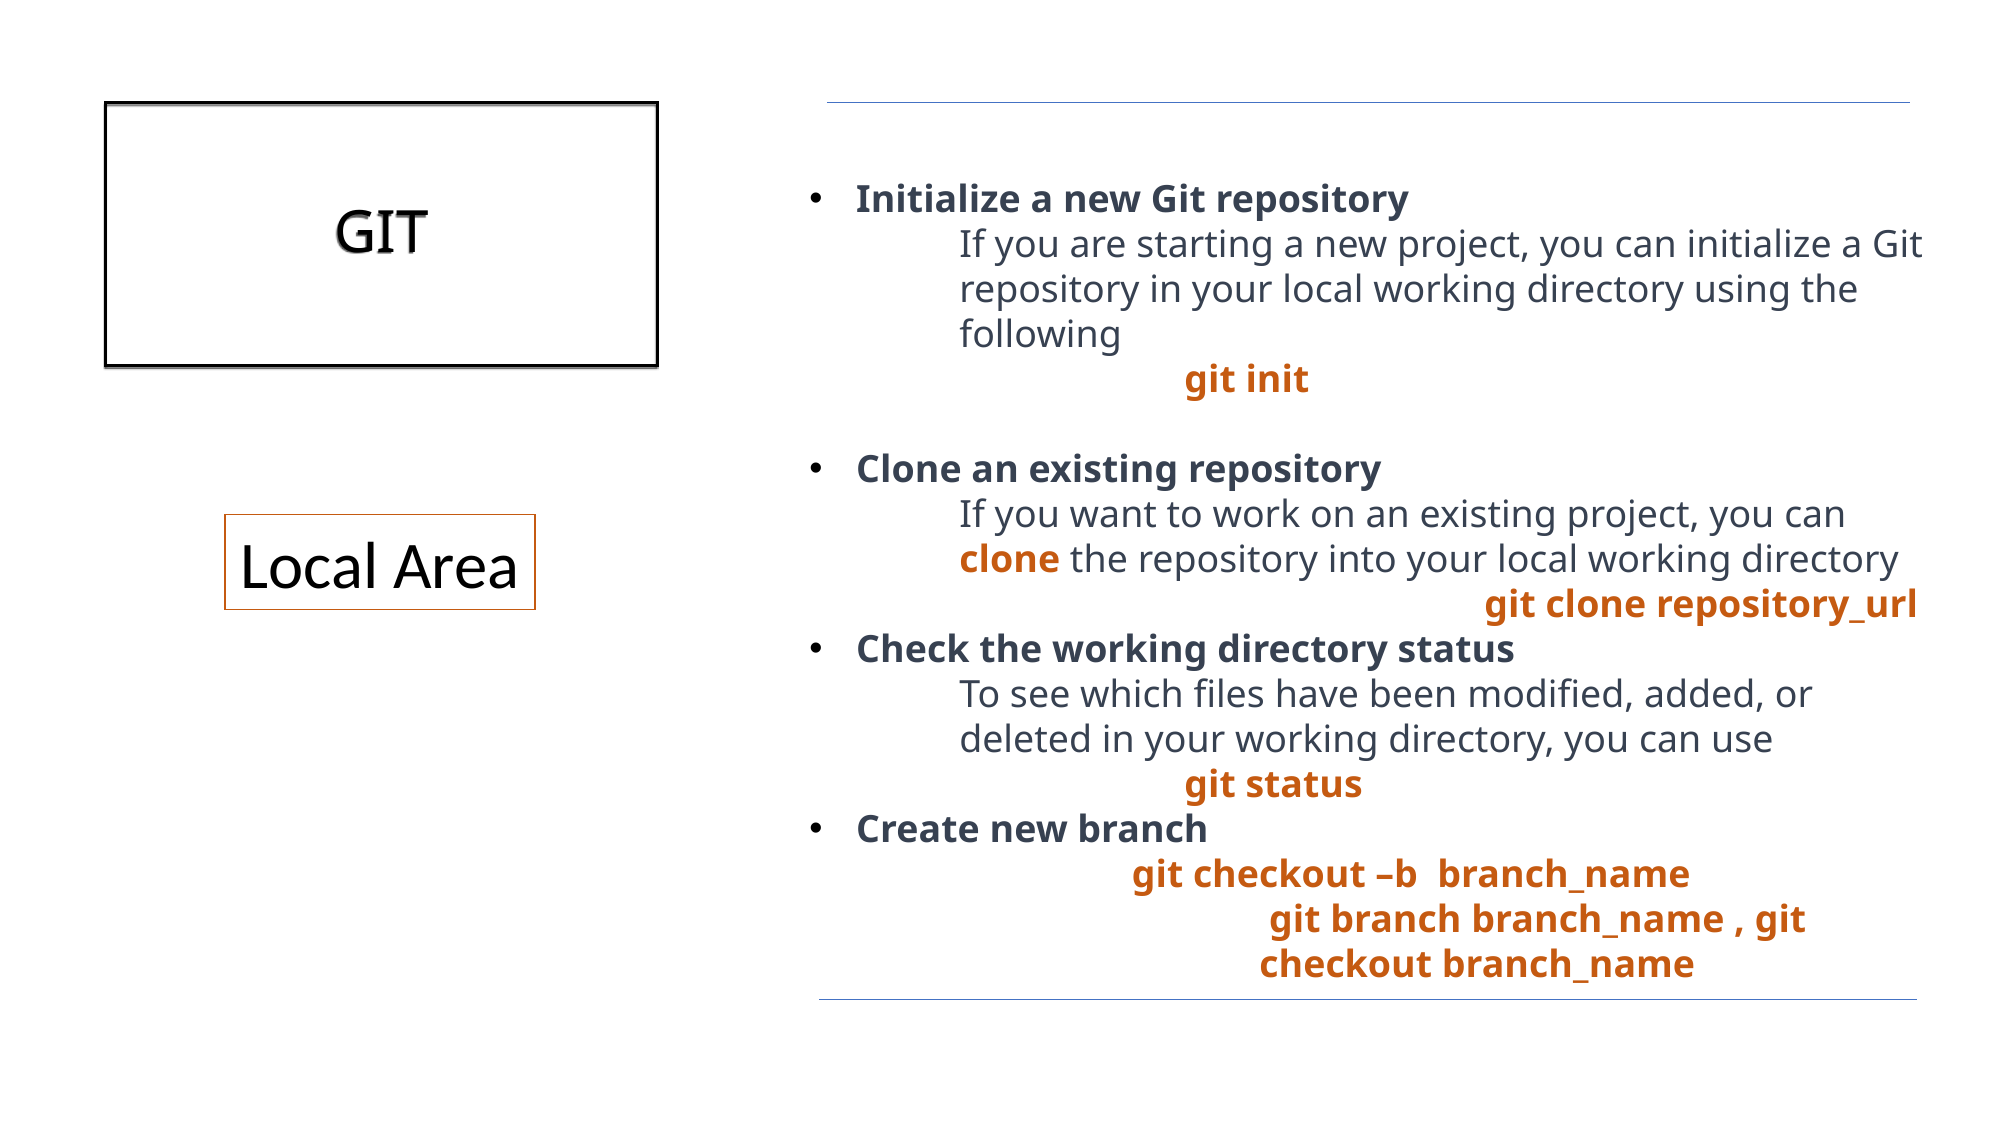

# GIT
Initialize a new Git repository
If you are starting a new project, you can initialize a Git repository in your local working directory using the following
			git init
Clone an existing repository
If you want to work on an existing project, you can clone the repository into your local working directory
 	git clone repository_url
Check the working directory status
To see which files have been modified, added, or deleted in your working directory, you can use
			git status
Create new branch
 	 git checkout –b branch_name
 git branch branch_name , git checkout branch_name
Local Area